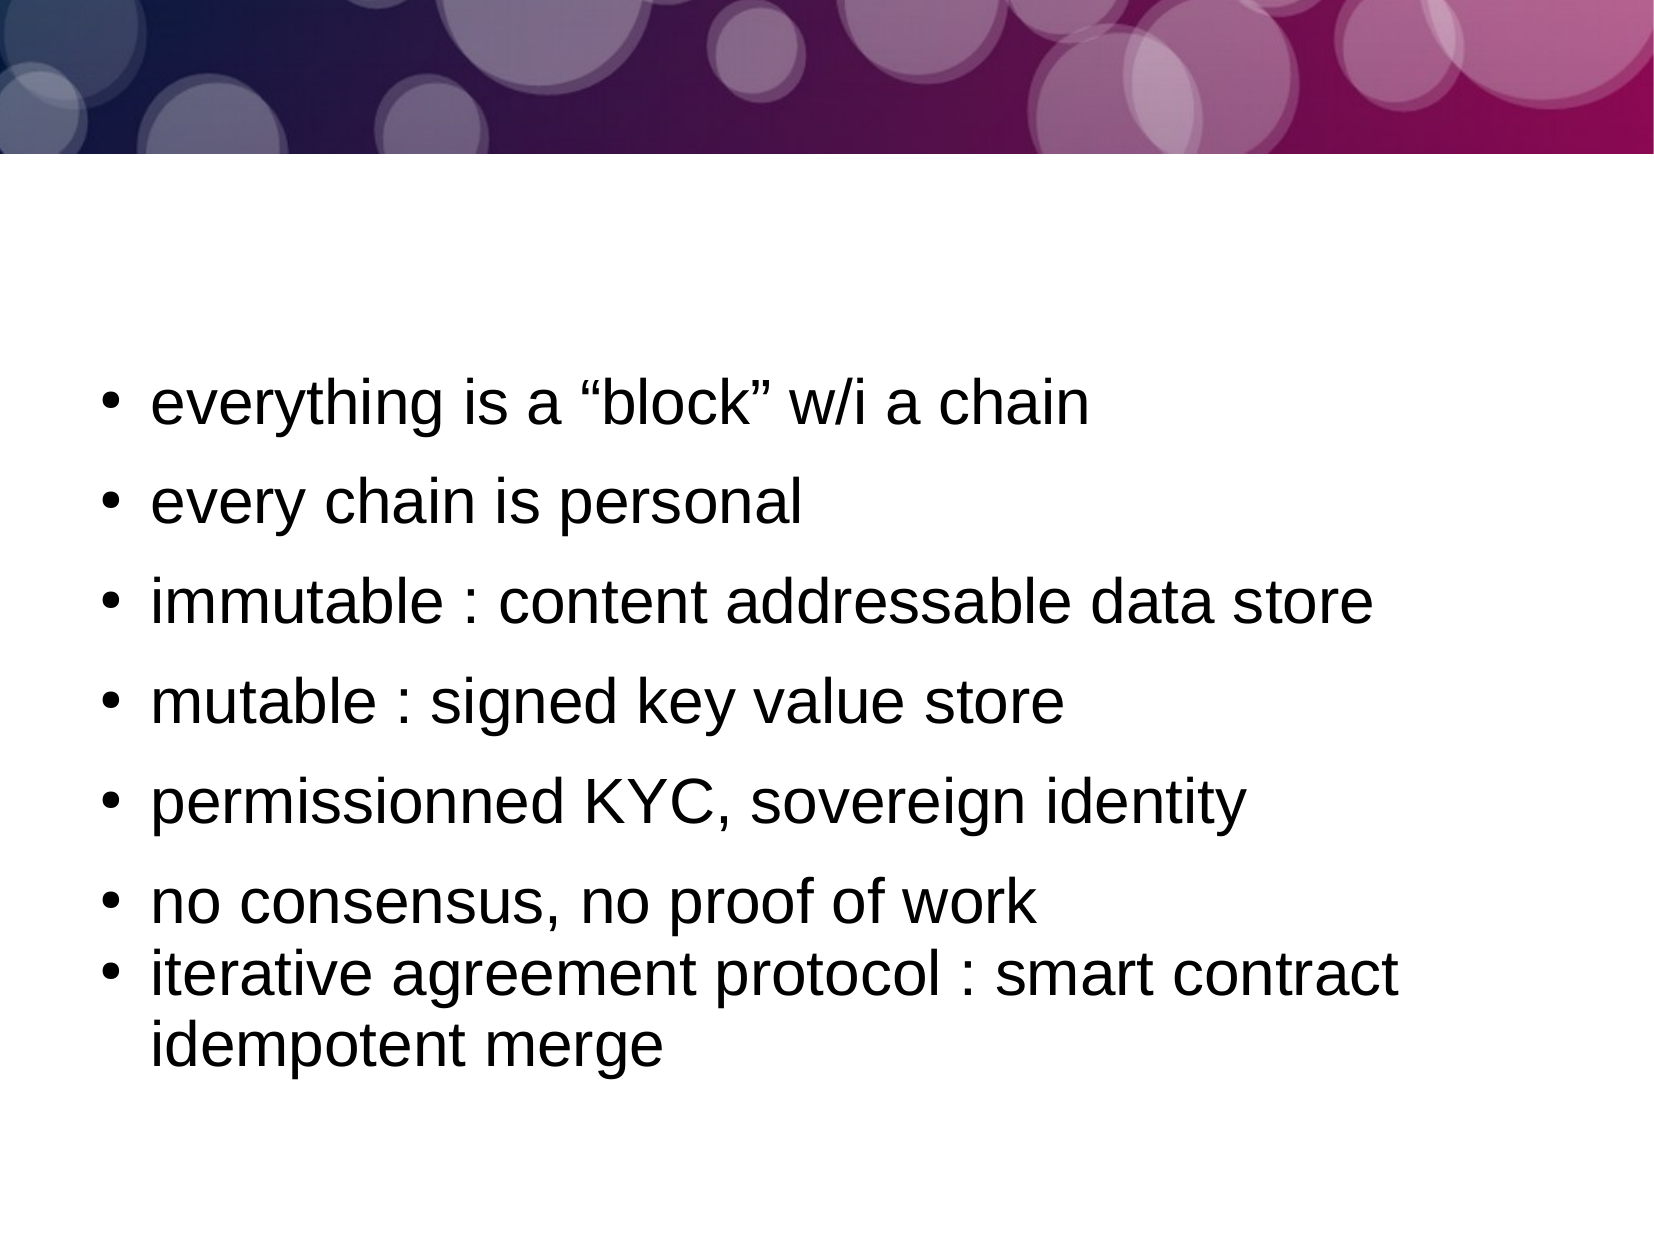

#
everything is a “block” w/i a chain
every chain is personal
immutable : content addressable data store
mutable : signed key value store
permissionned KYC, sovereign identity
no consensus, no proof of work
iterative agreement protocol : smart contract idempotent merge